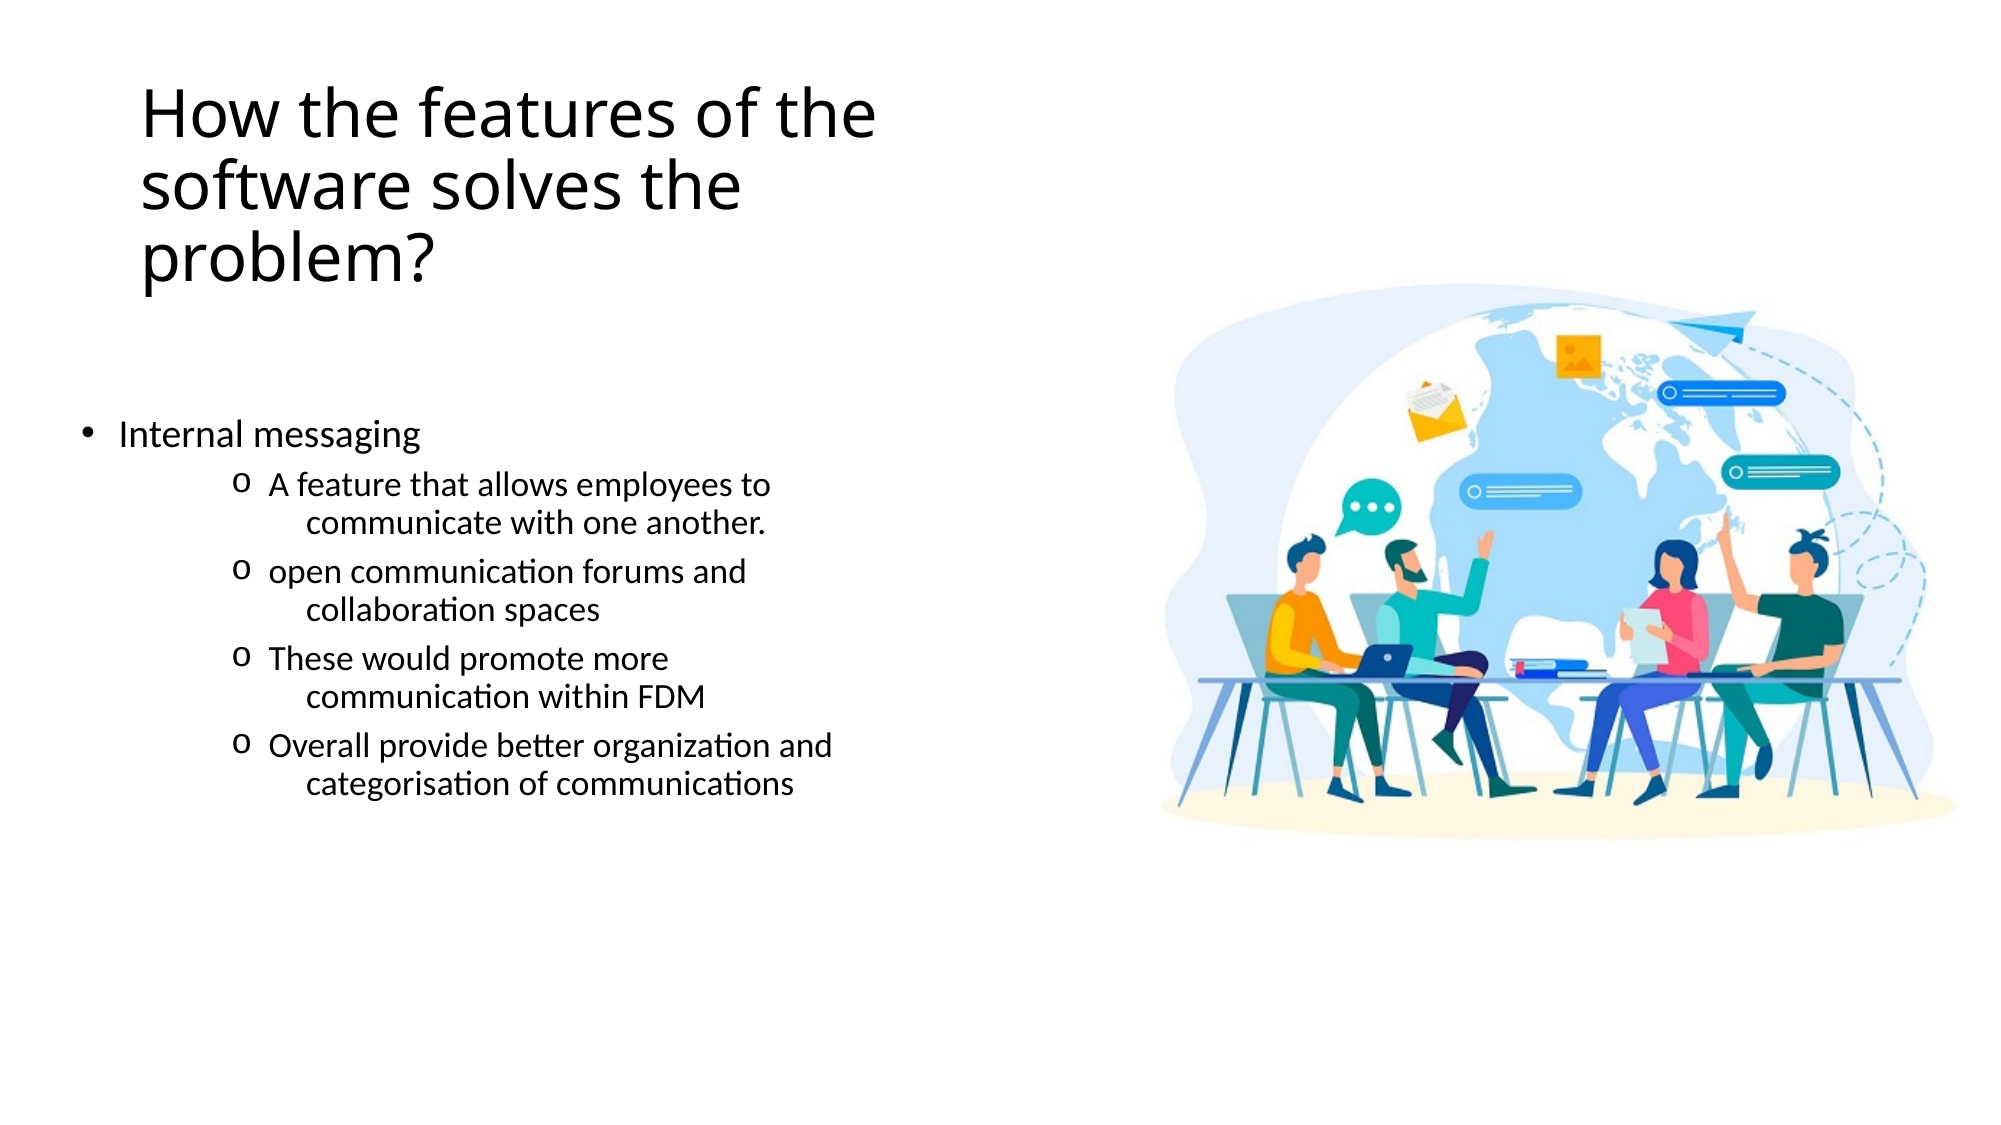

# How the features of the software solves the problem?
Internal messaging
A feature that allows employees to communicate with one another.
open communication forums and collaboration spaces
These would promote more communication within FDM
Overall provide better organization and categorisation of communications